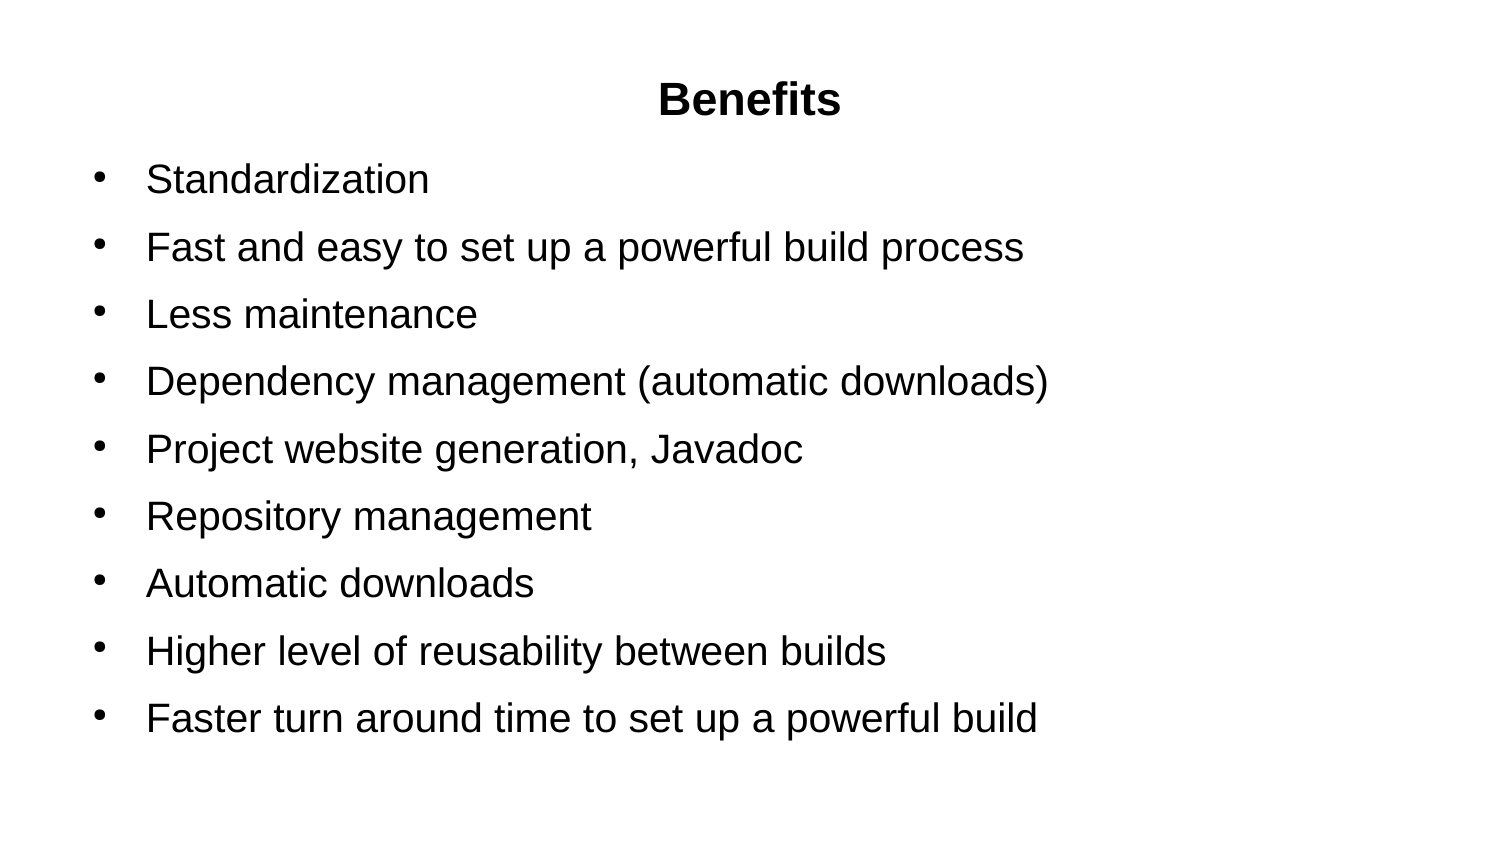

# Benefits
Standardization
Fast and easy to set up a powerful build process
Less maintenance
Dependency management (automatic downloads)
Project website generation, Javadoc
Repository management
Automatic downloads
Higher level of reusability between builds
Faster turn around time to set up a powerful build